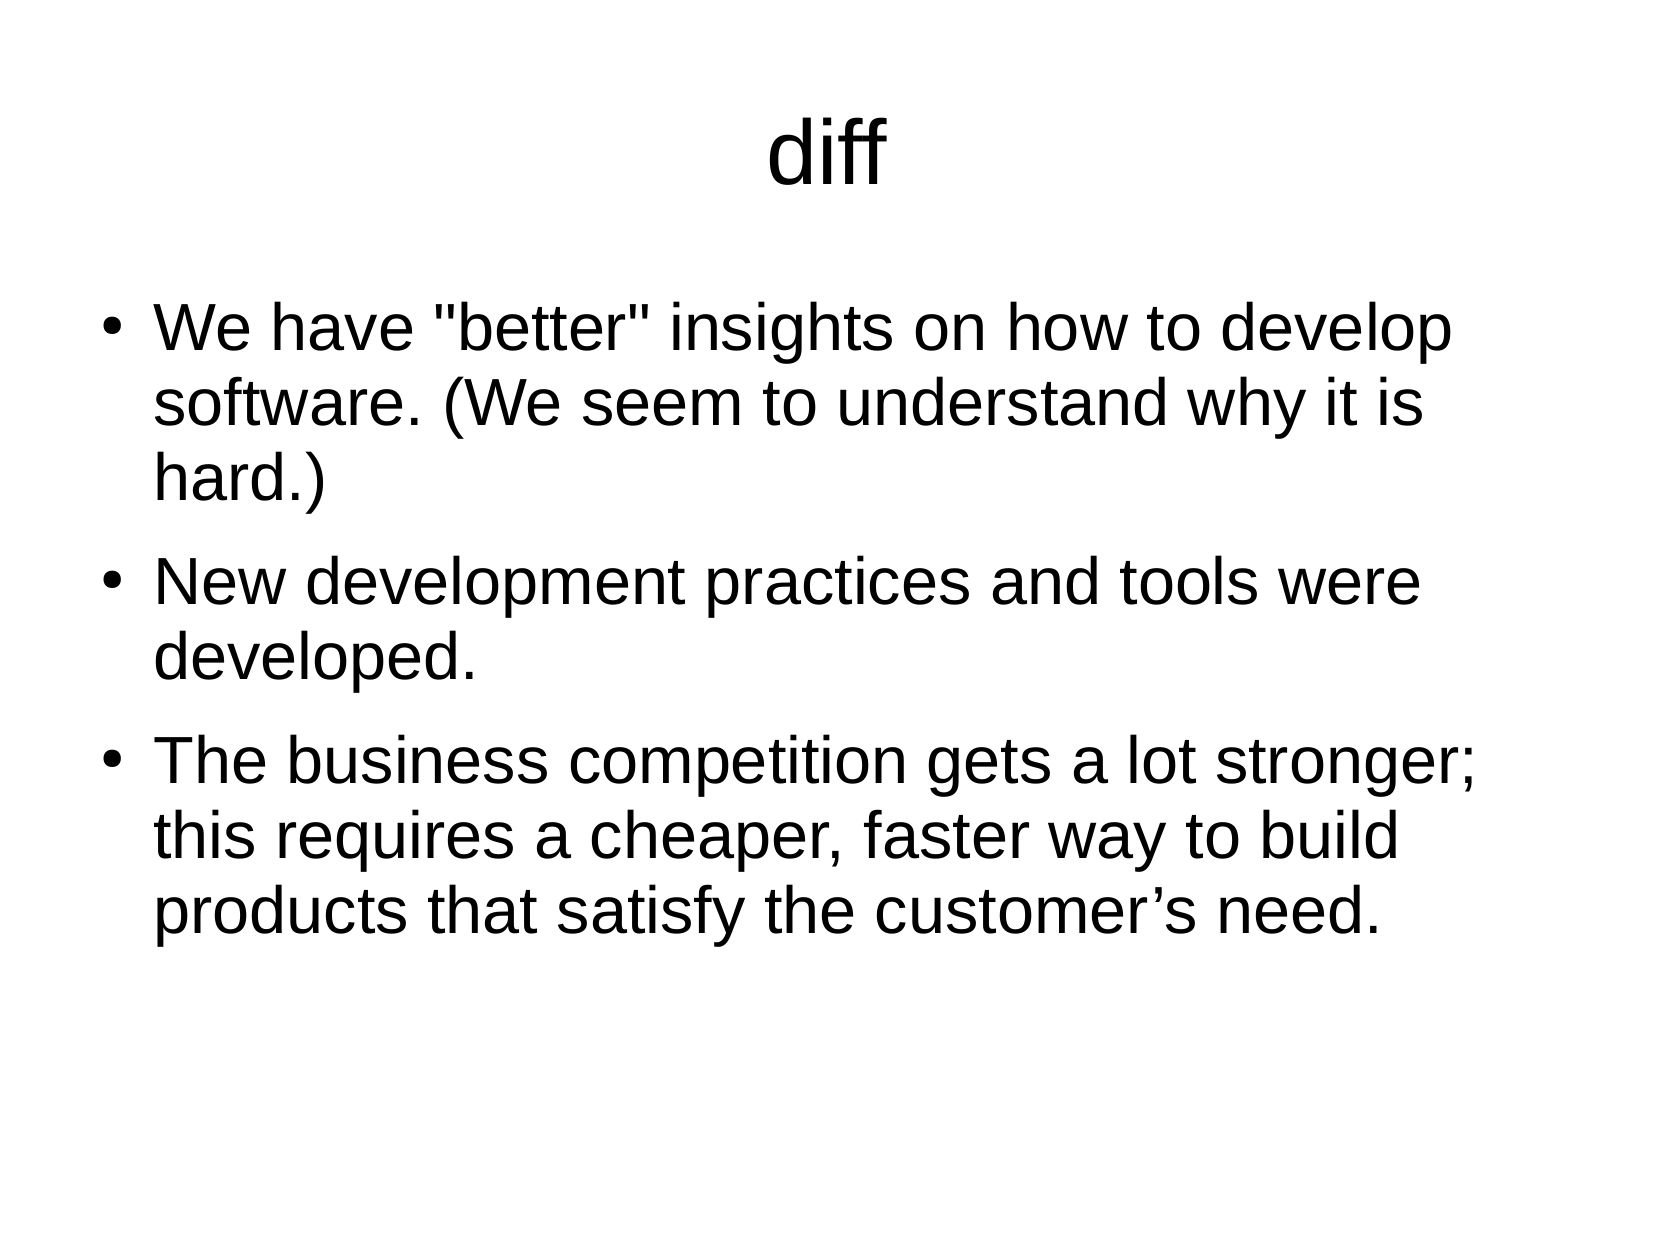

# diff
We have "better" insights on how to develop software. (We seem to understand why it is hard.)
New development practices and tools were developed.
The business competition gets a lot stronger; this requires a cheaper, faster way to build products that satisfy the customer’s need.